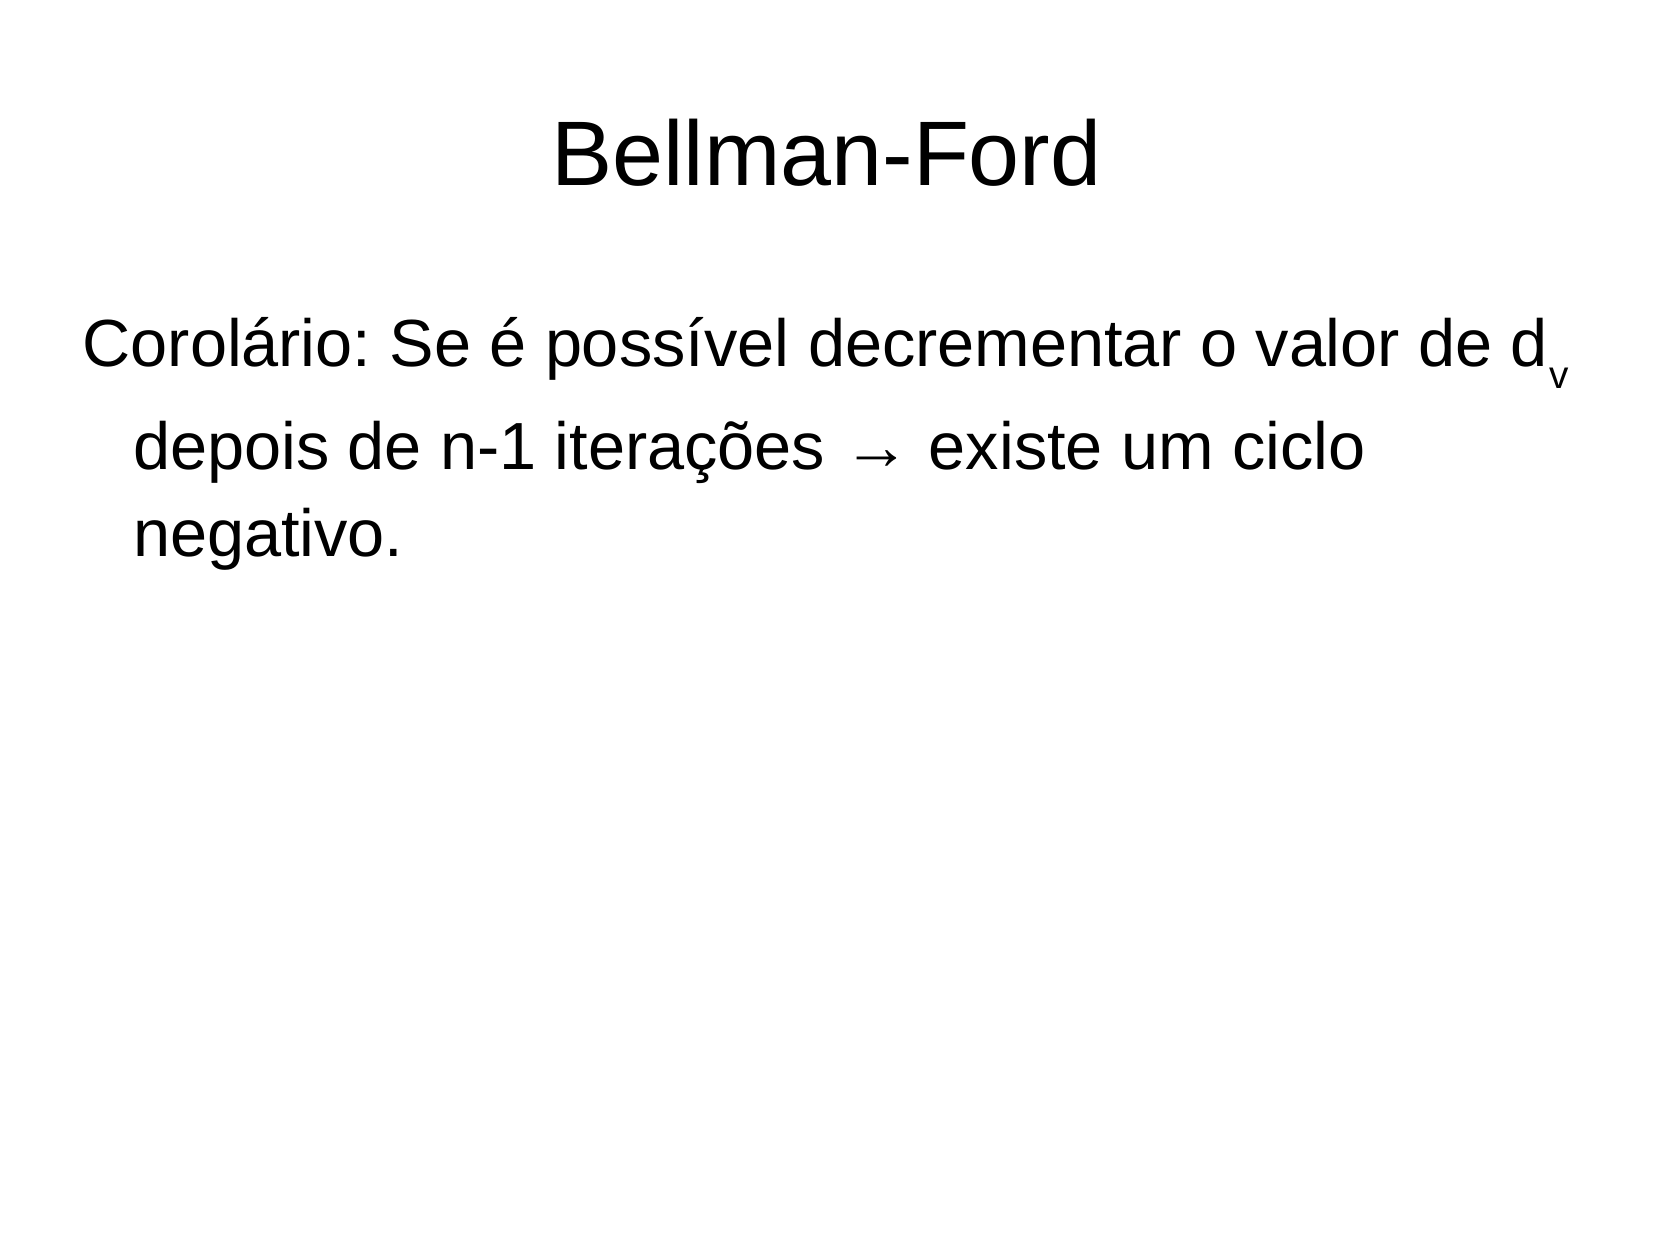

# Bellman-Ford
Corolário: Se é possível decrementar o valor de dv depois de n-1 iterações → existe um ciclo negativo.